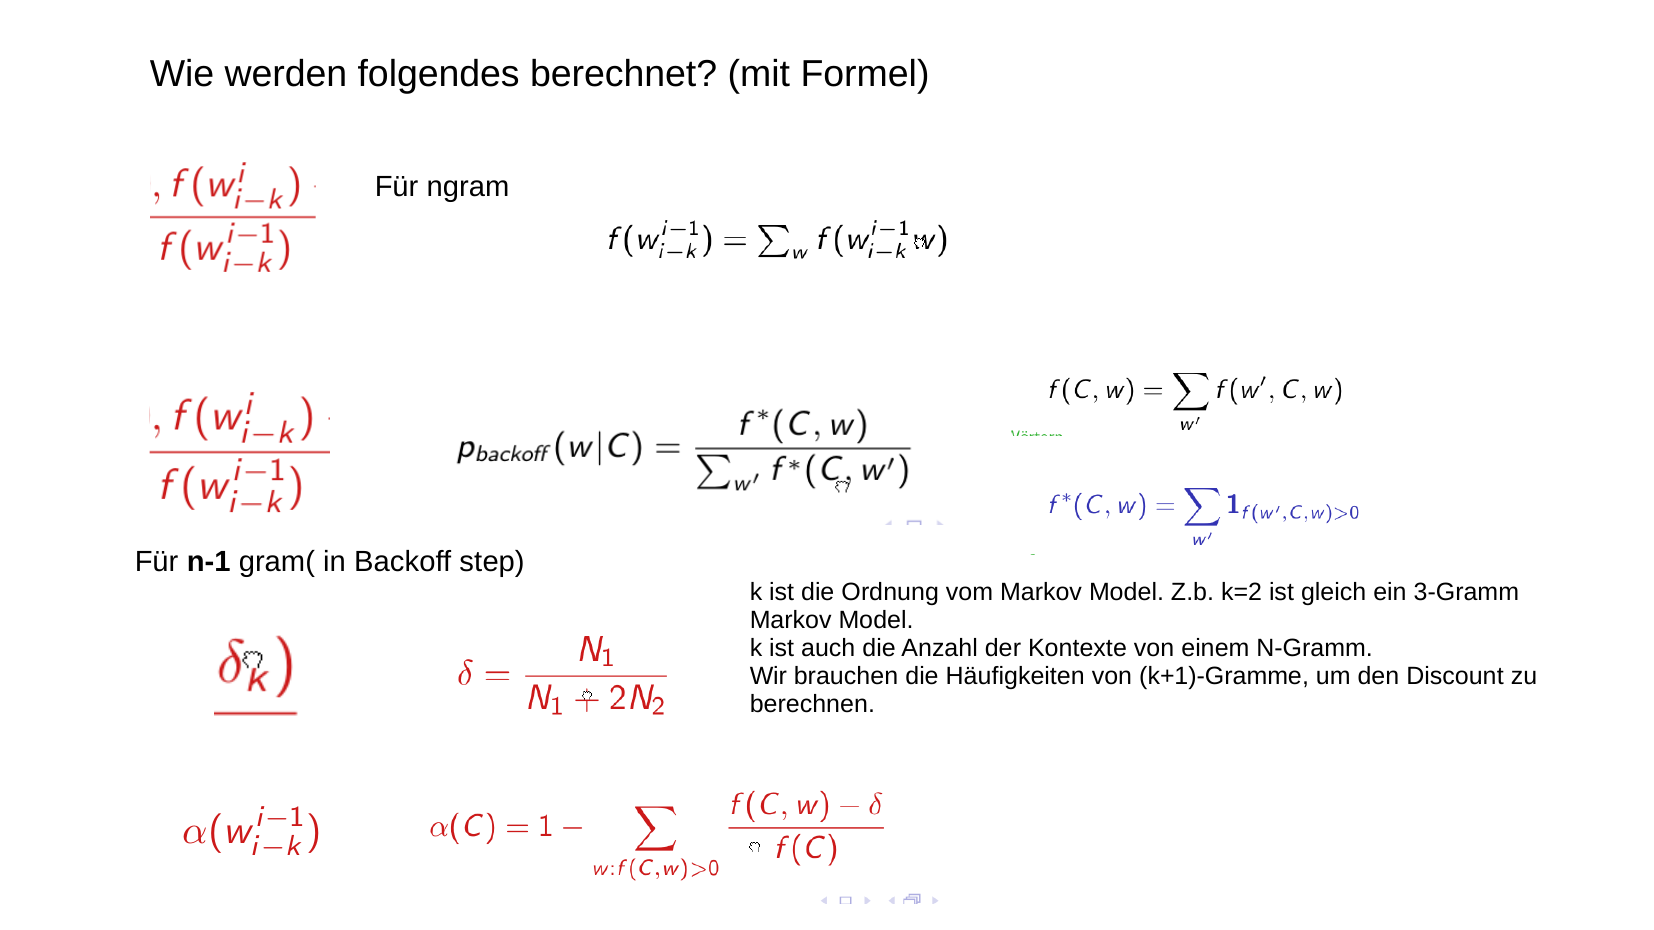

Wie werden folgendes berechnet? (mit Formel)
Für ngram
Für n-1 gram( in Backoff step)
k ist die Ordnung vom Markov Model. Z.b. k=2 ist gleich ein 3-Gramm Markov Model.
k ist auch die Anzahl der Kontexte von einem N-Gramm.
Wir brauchen die Häufigkeiten von (k+1)-Gramme, um den Discount zu berechnen.